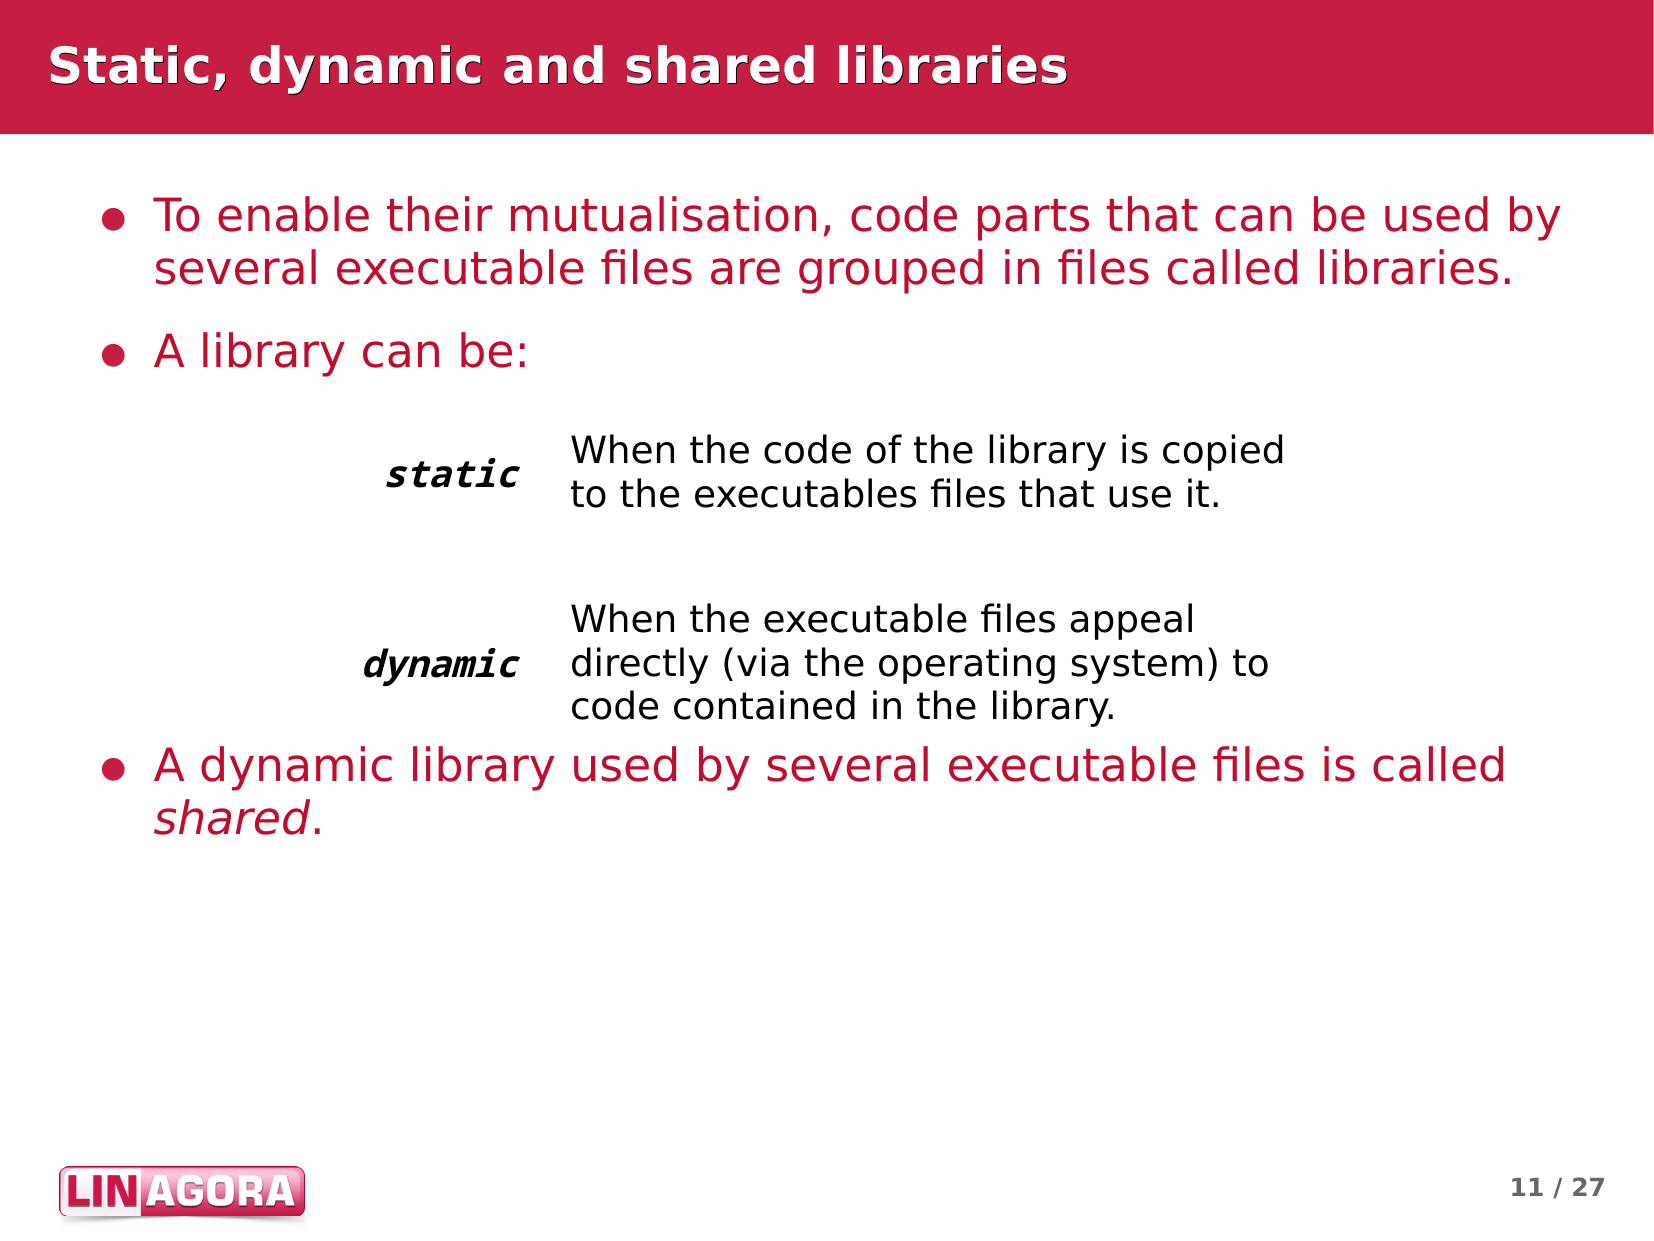

# Static, dynamic and shared libraries
To enable their mutualisation, code parts that can be used by several executable files are grouped in files called libraries.
A library can be:
A dynamic library used by several executable files is called shared.
| static | When the code of the library is copied to the executables files that use it. |
| --- | --- |
| | |
| dynamic | When the executable files appeal directly (via the operating system) to code contained in the library. |